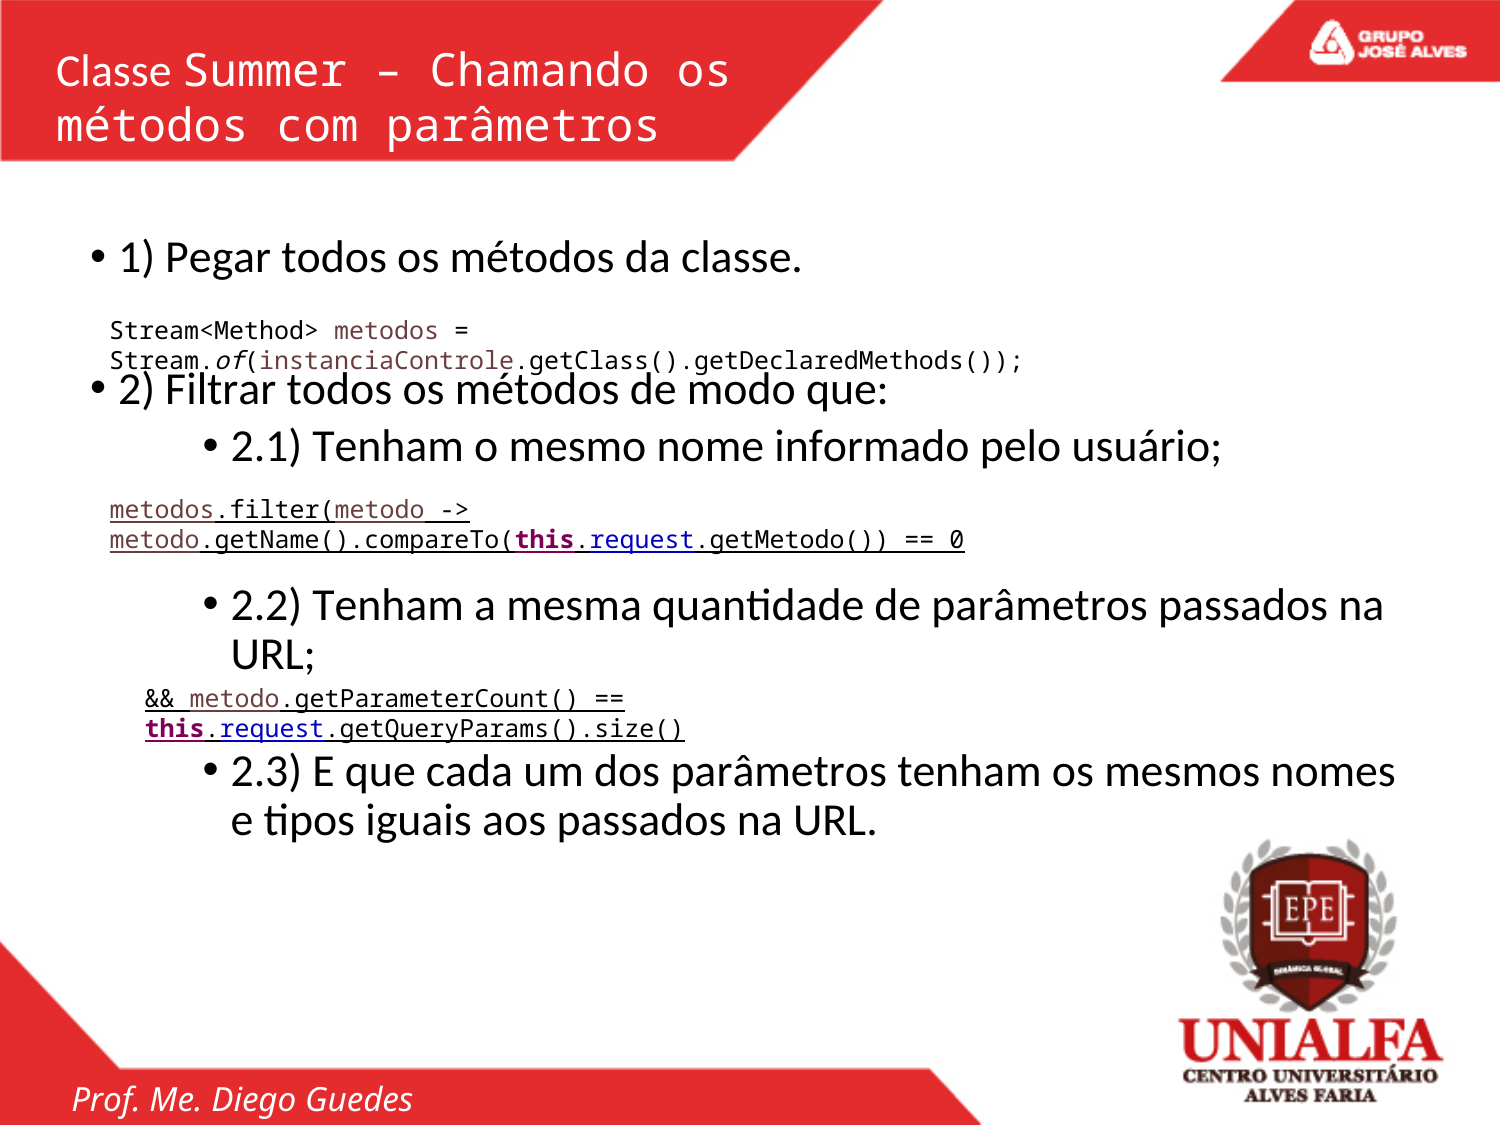

Classe Summer – Chamando os métodos com parâmetros
# 1) Pegar todos os métodos da classe.
2) Filtrar todos os métodos de modo que:
2.1) Tenham o mesmo nome informado pelo usuário;
2.2) Tenham a mesma quantidade de parâmetros passados na URL;
2.3) E que cada um dos parâmetros tenham os mesmos nomes e tipos iguais aos passados na URL.
Stream<Method> metodos = Stream.of(instanciaControle.getClass().getDeclaredMethods());
metodos.filter(metodo -> metodo.getName().compareTo(this.request.getMetodo()) == 0
&& metodo.getParameterCount() == this.request.getQueryParams().size()
Prof. Me. Diego Guedes